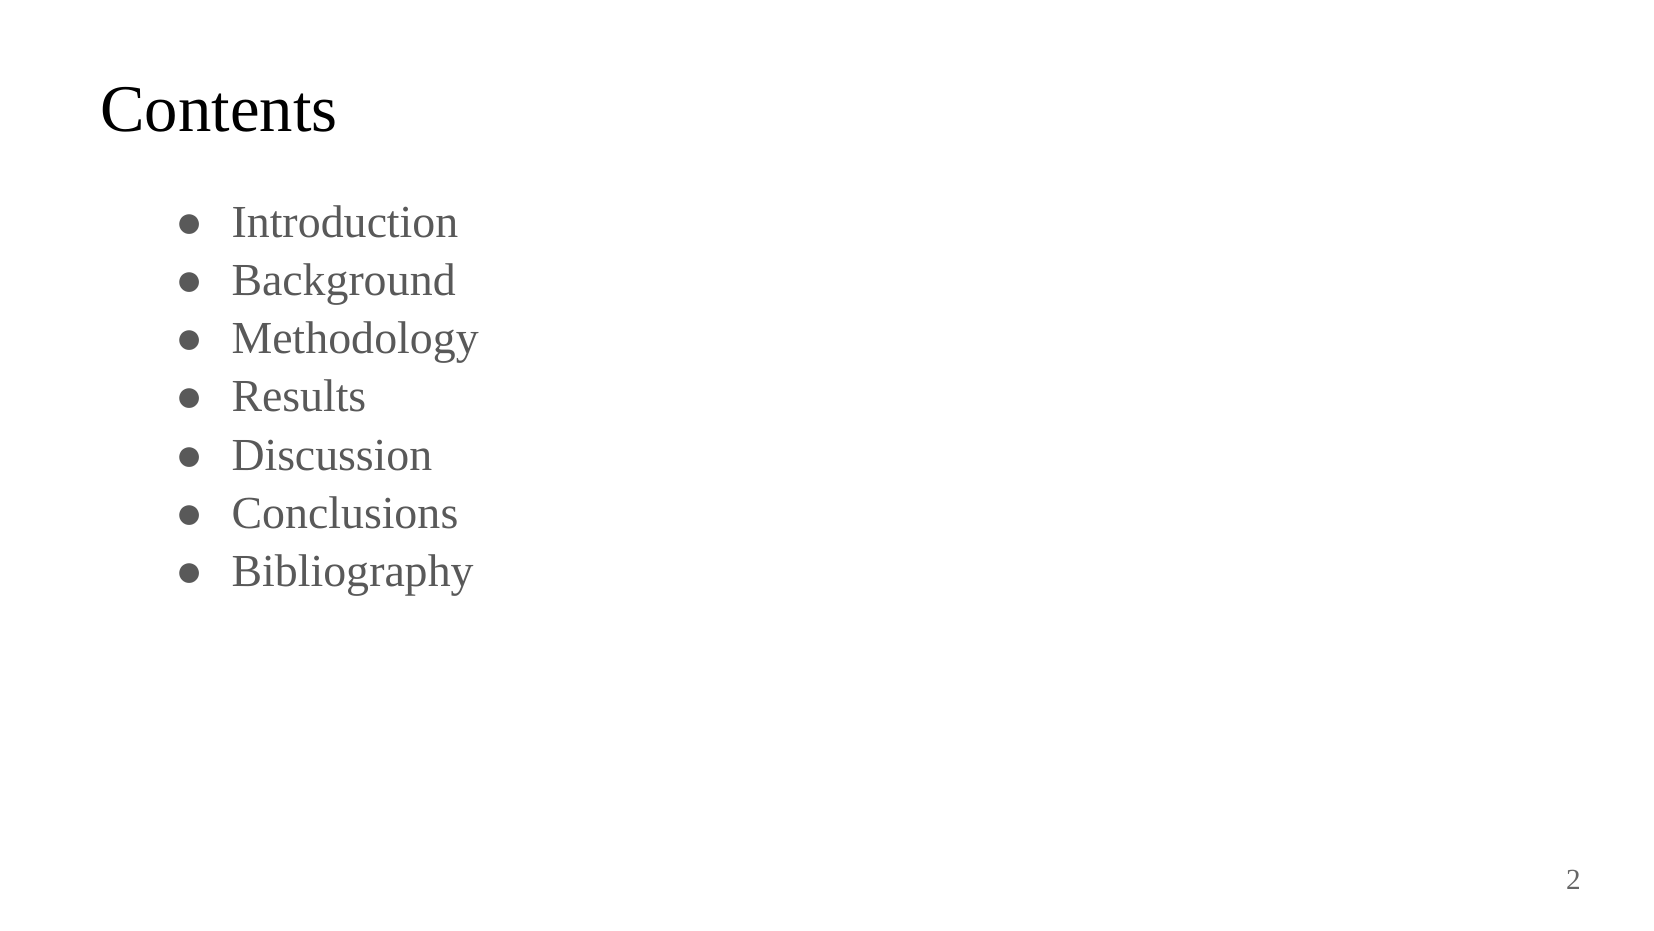

# Contents
Introduction
Background
Methodology
Results
Discussion
Conclusions
Bibliography